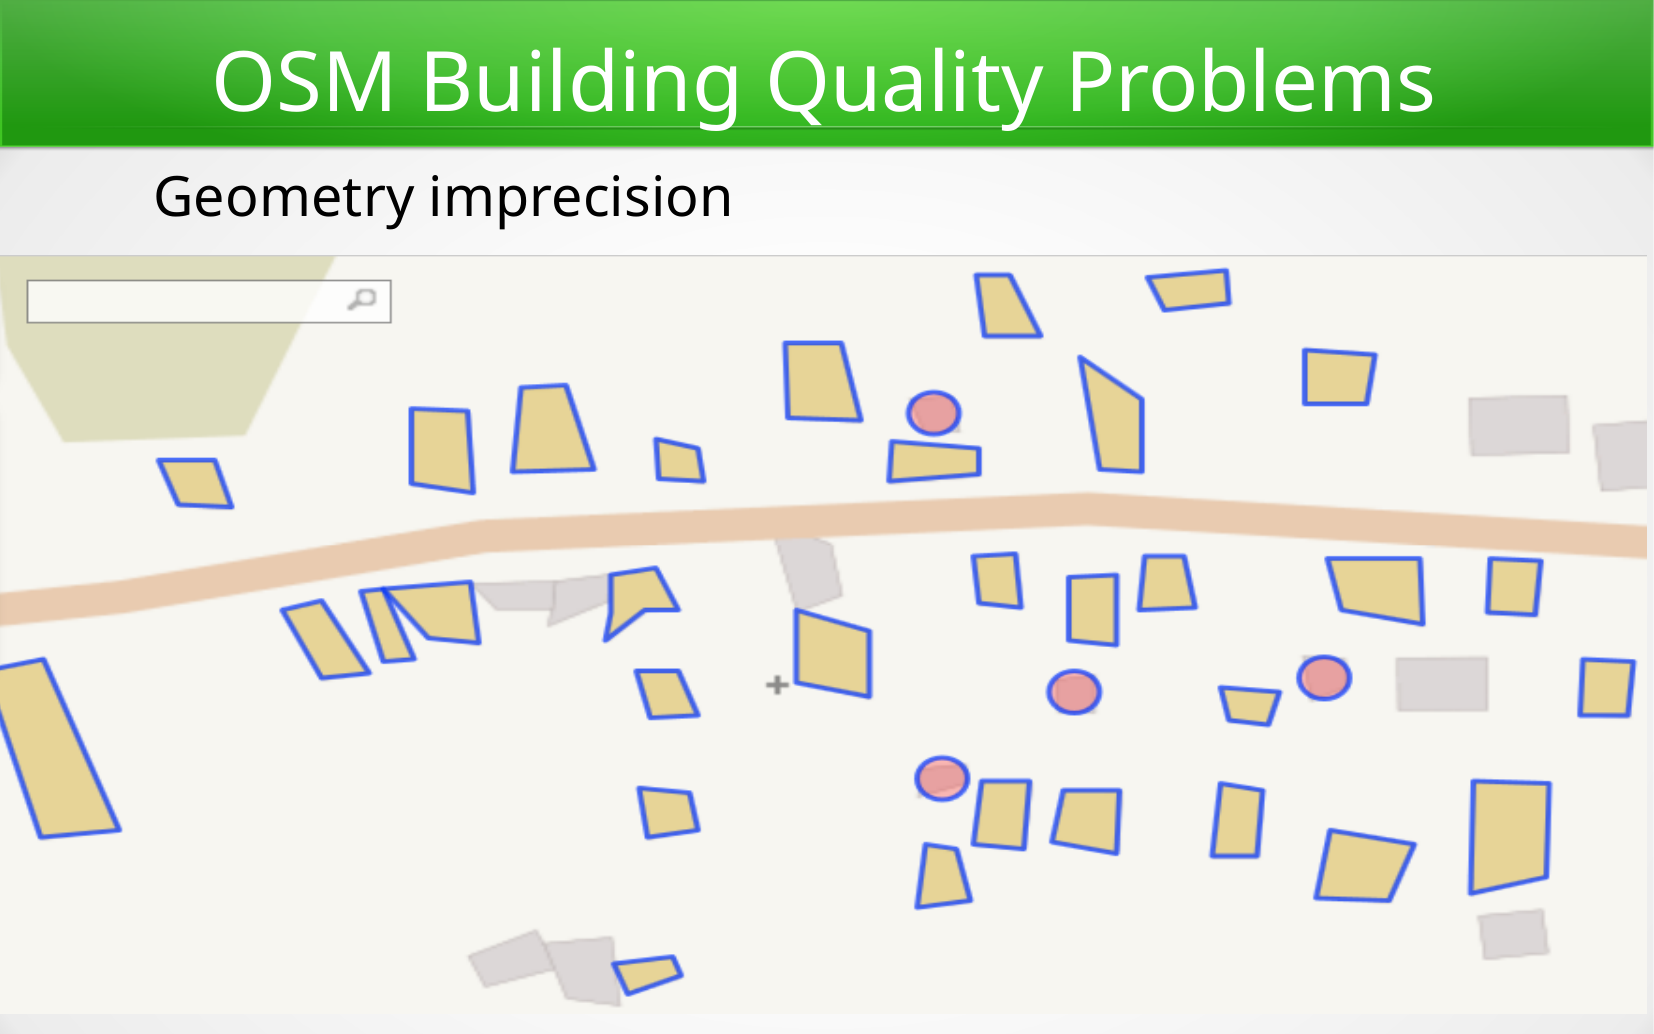

# OSM Building Quality Problems
Geometry imprecision